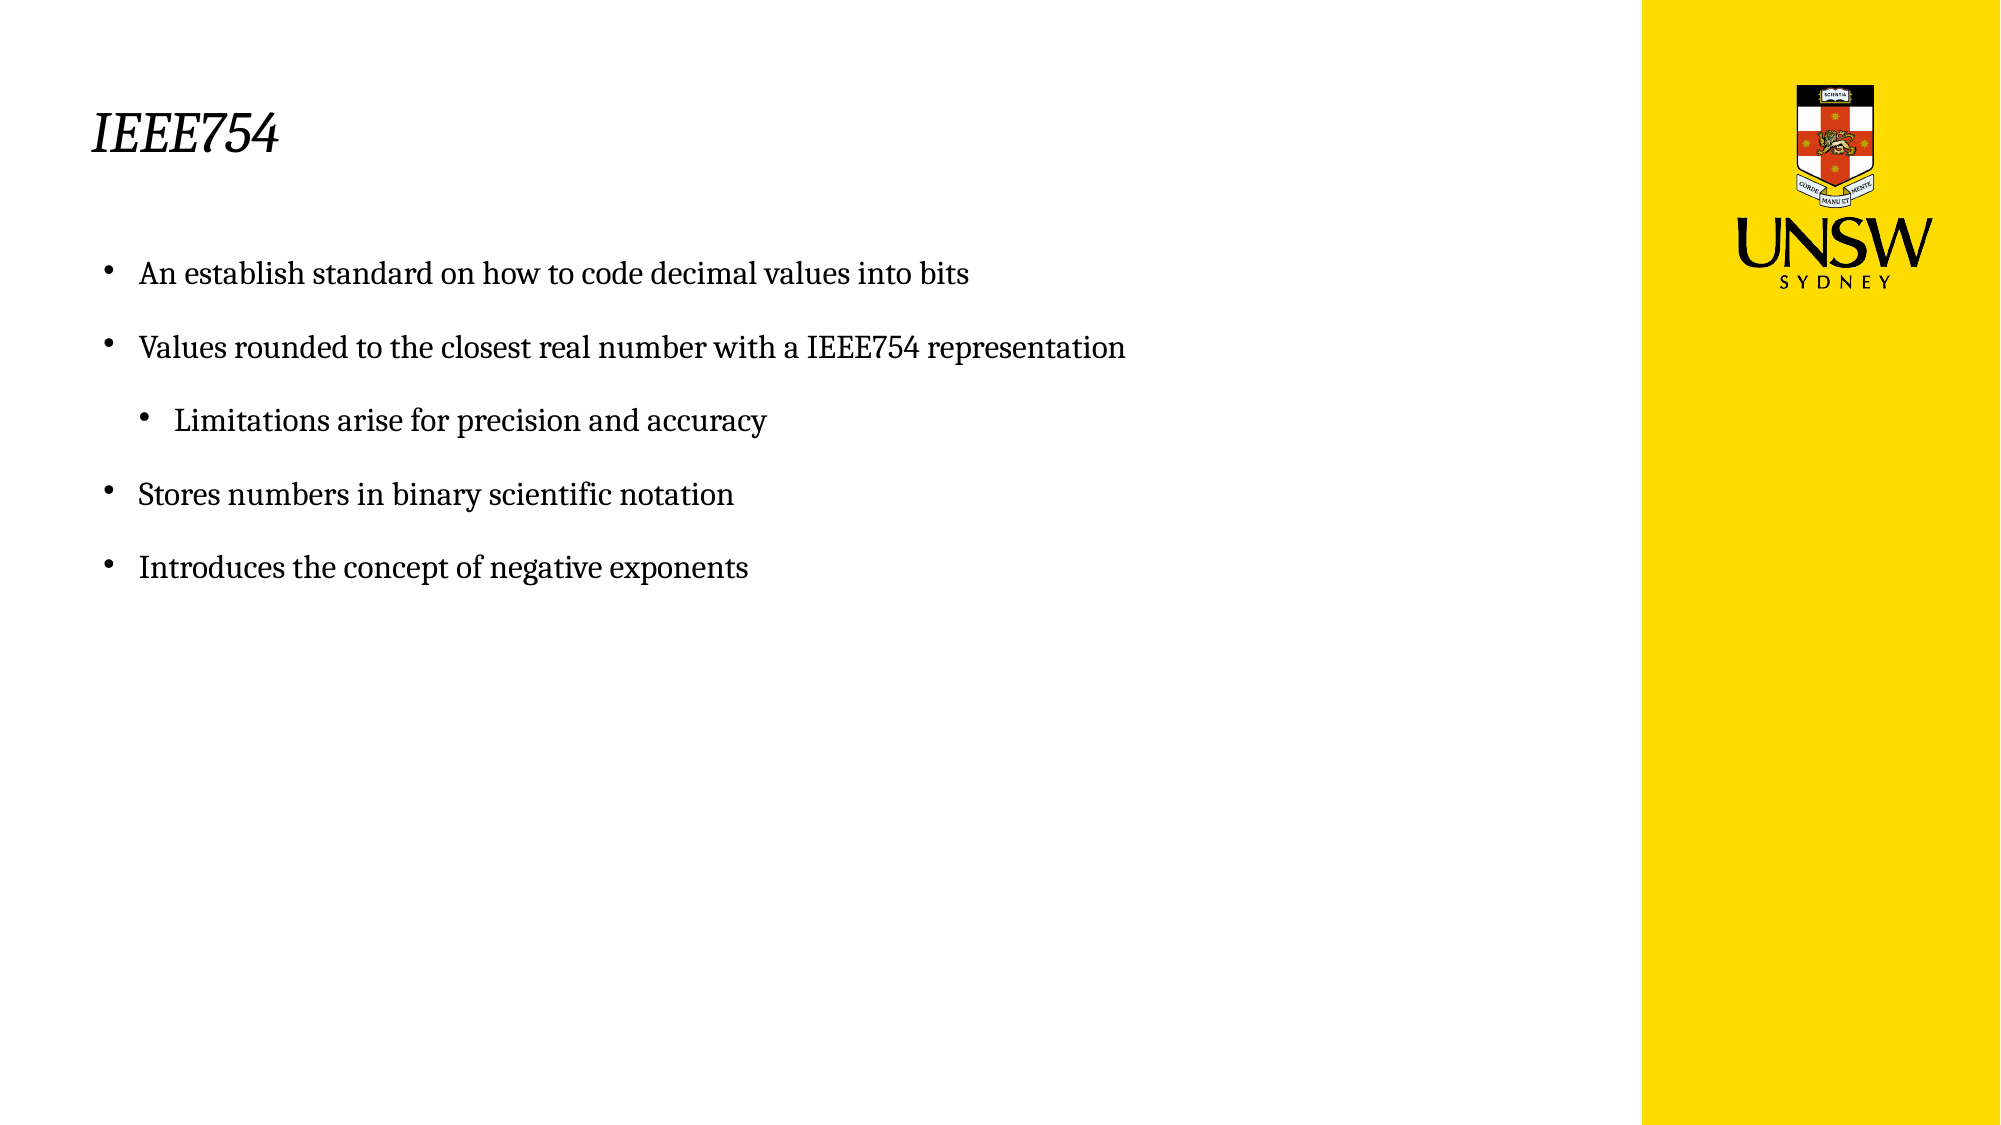

# IEEE754
An establish standard on how to code decimal values into bits
Values rounded to the closest real number with a IEEE754 representation
Limitations arise for precision and accuracy
Stores numbers in binary scientific notation
Introduces the concept of negative exponents